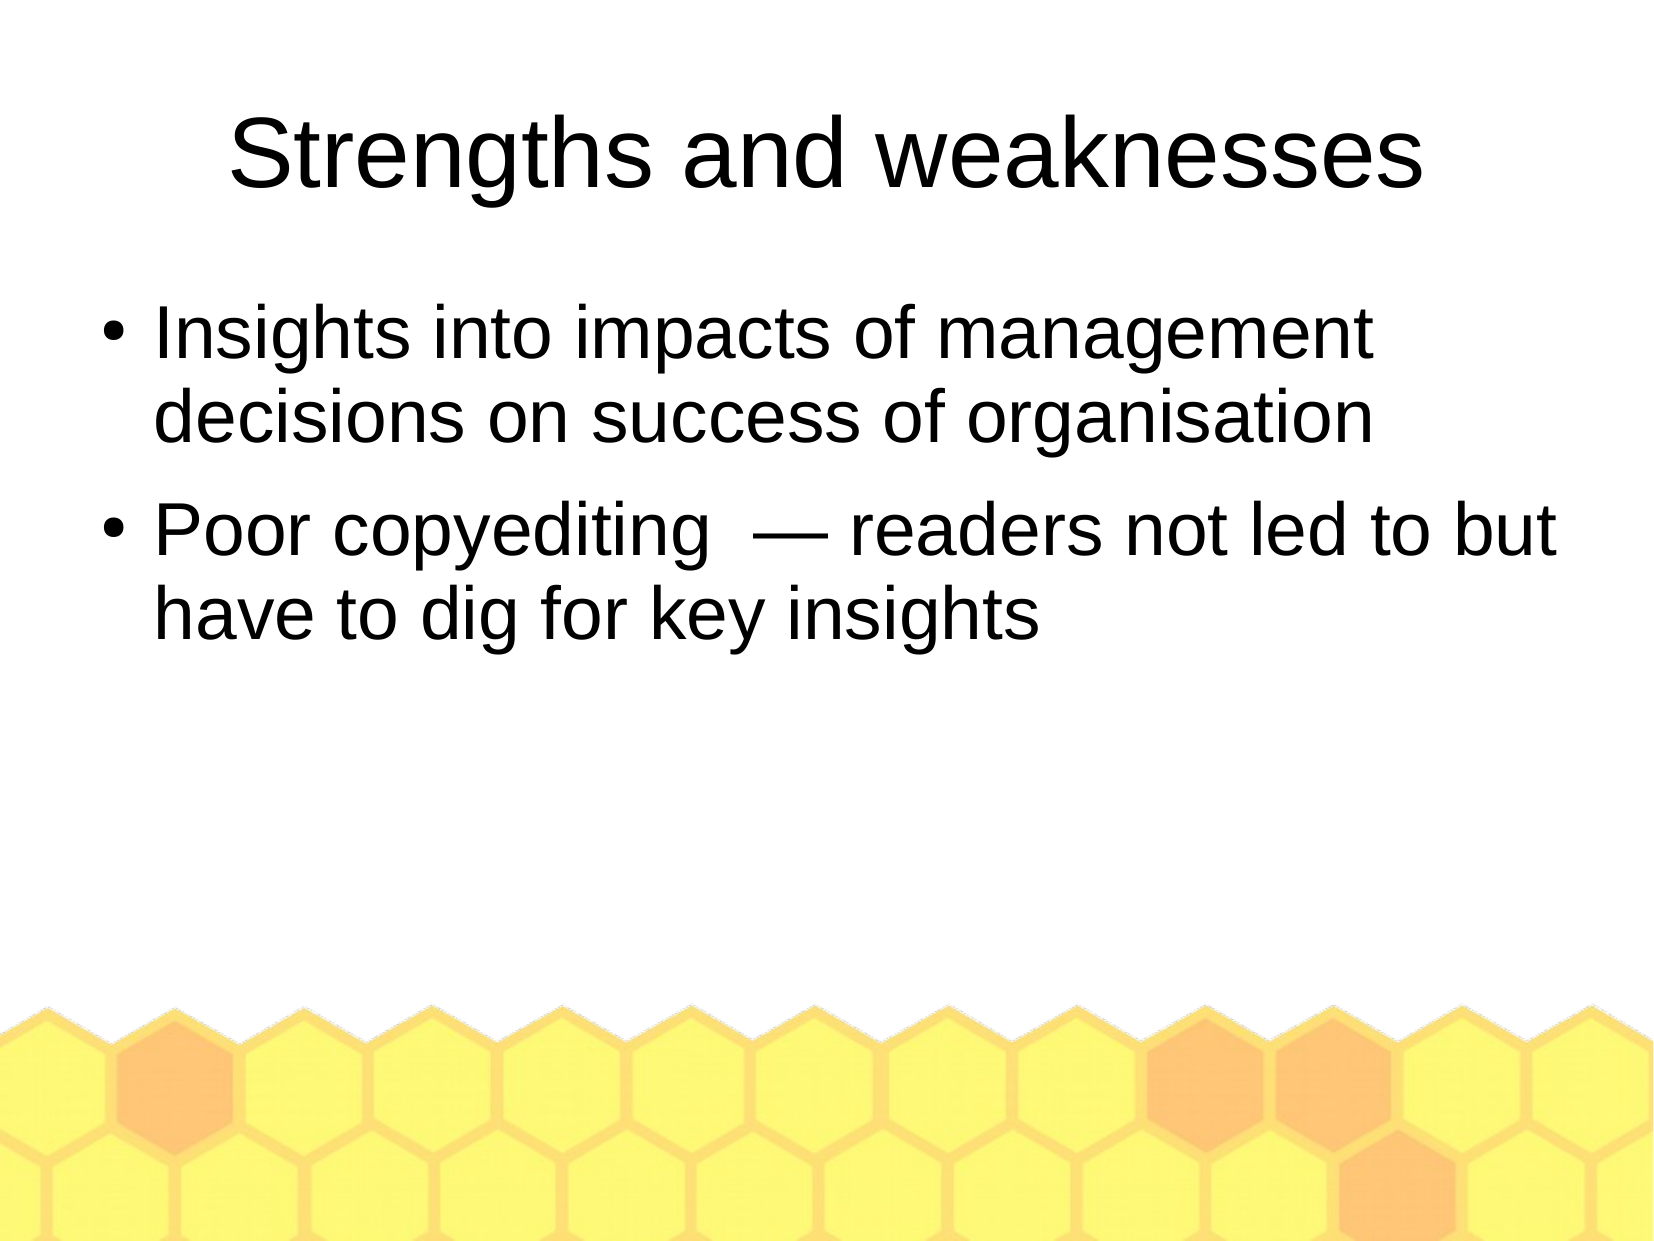

Strengths and weaknesses
# Insights into impacts of management decisions on success of organisation
Poor copyediting — readers not led to but have to dig for key insights